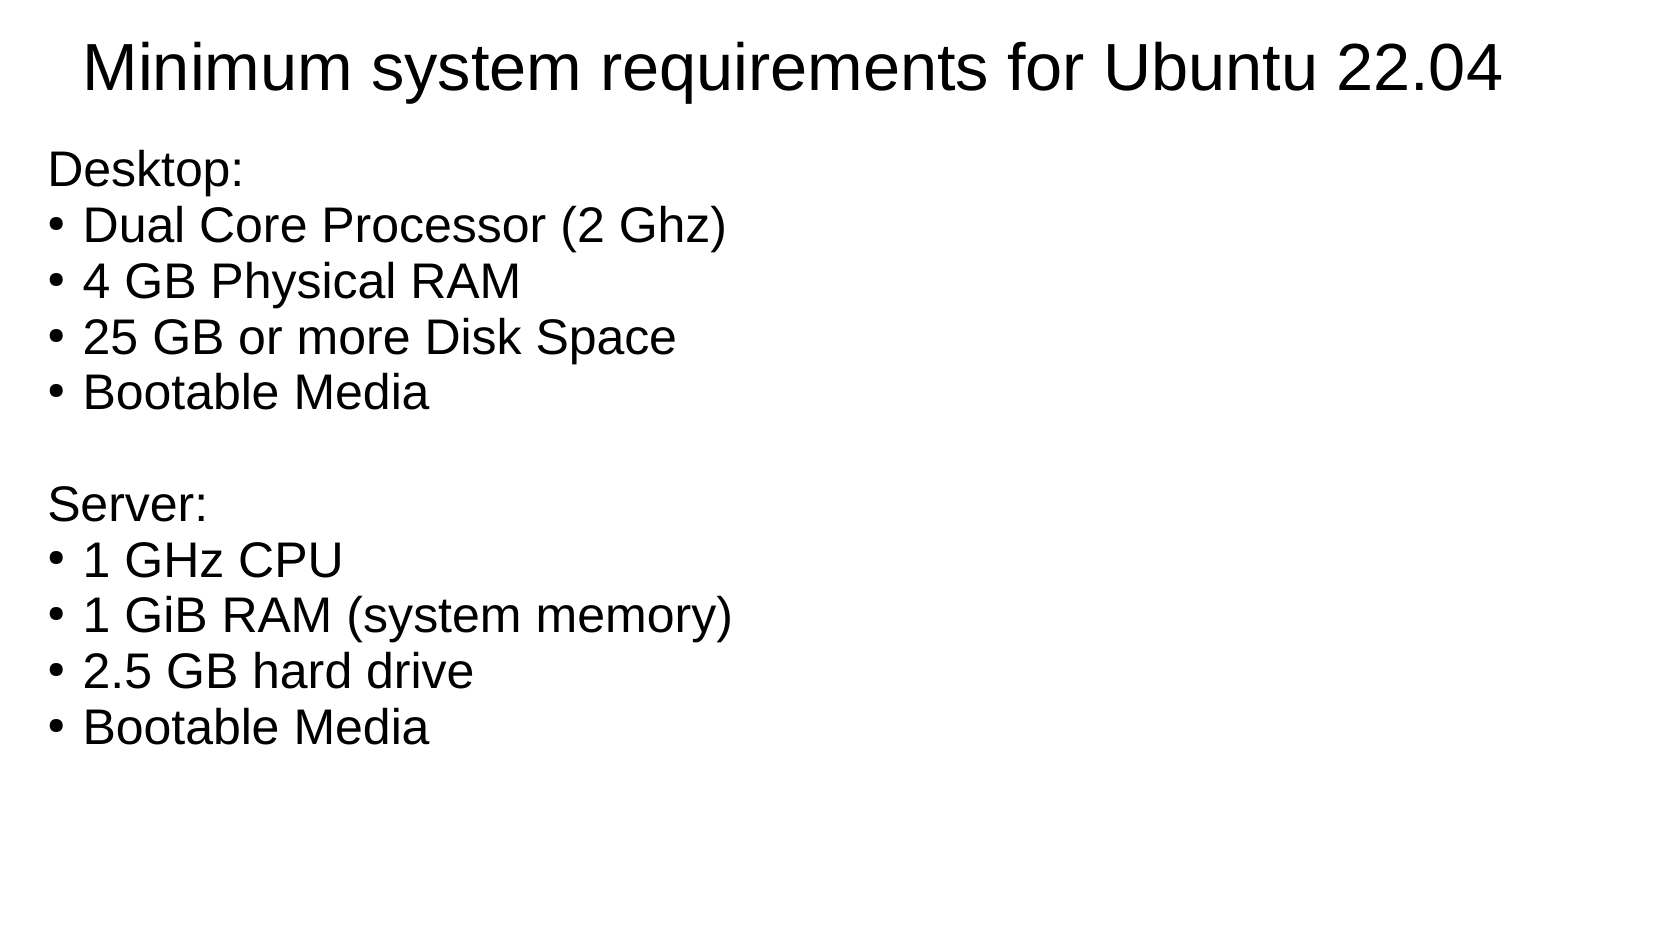

# Minimum system requirements for Ubuntu 22.04
Desktop:
Dual Core Processor (2 Ghz)
4 GB Physical RAM
25 GB or more Disk Space
Bootable Media
Server:
1 GHz CPU
1 GiB RAM (system memory)
2.5 GB hard drive
Bootable Media